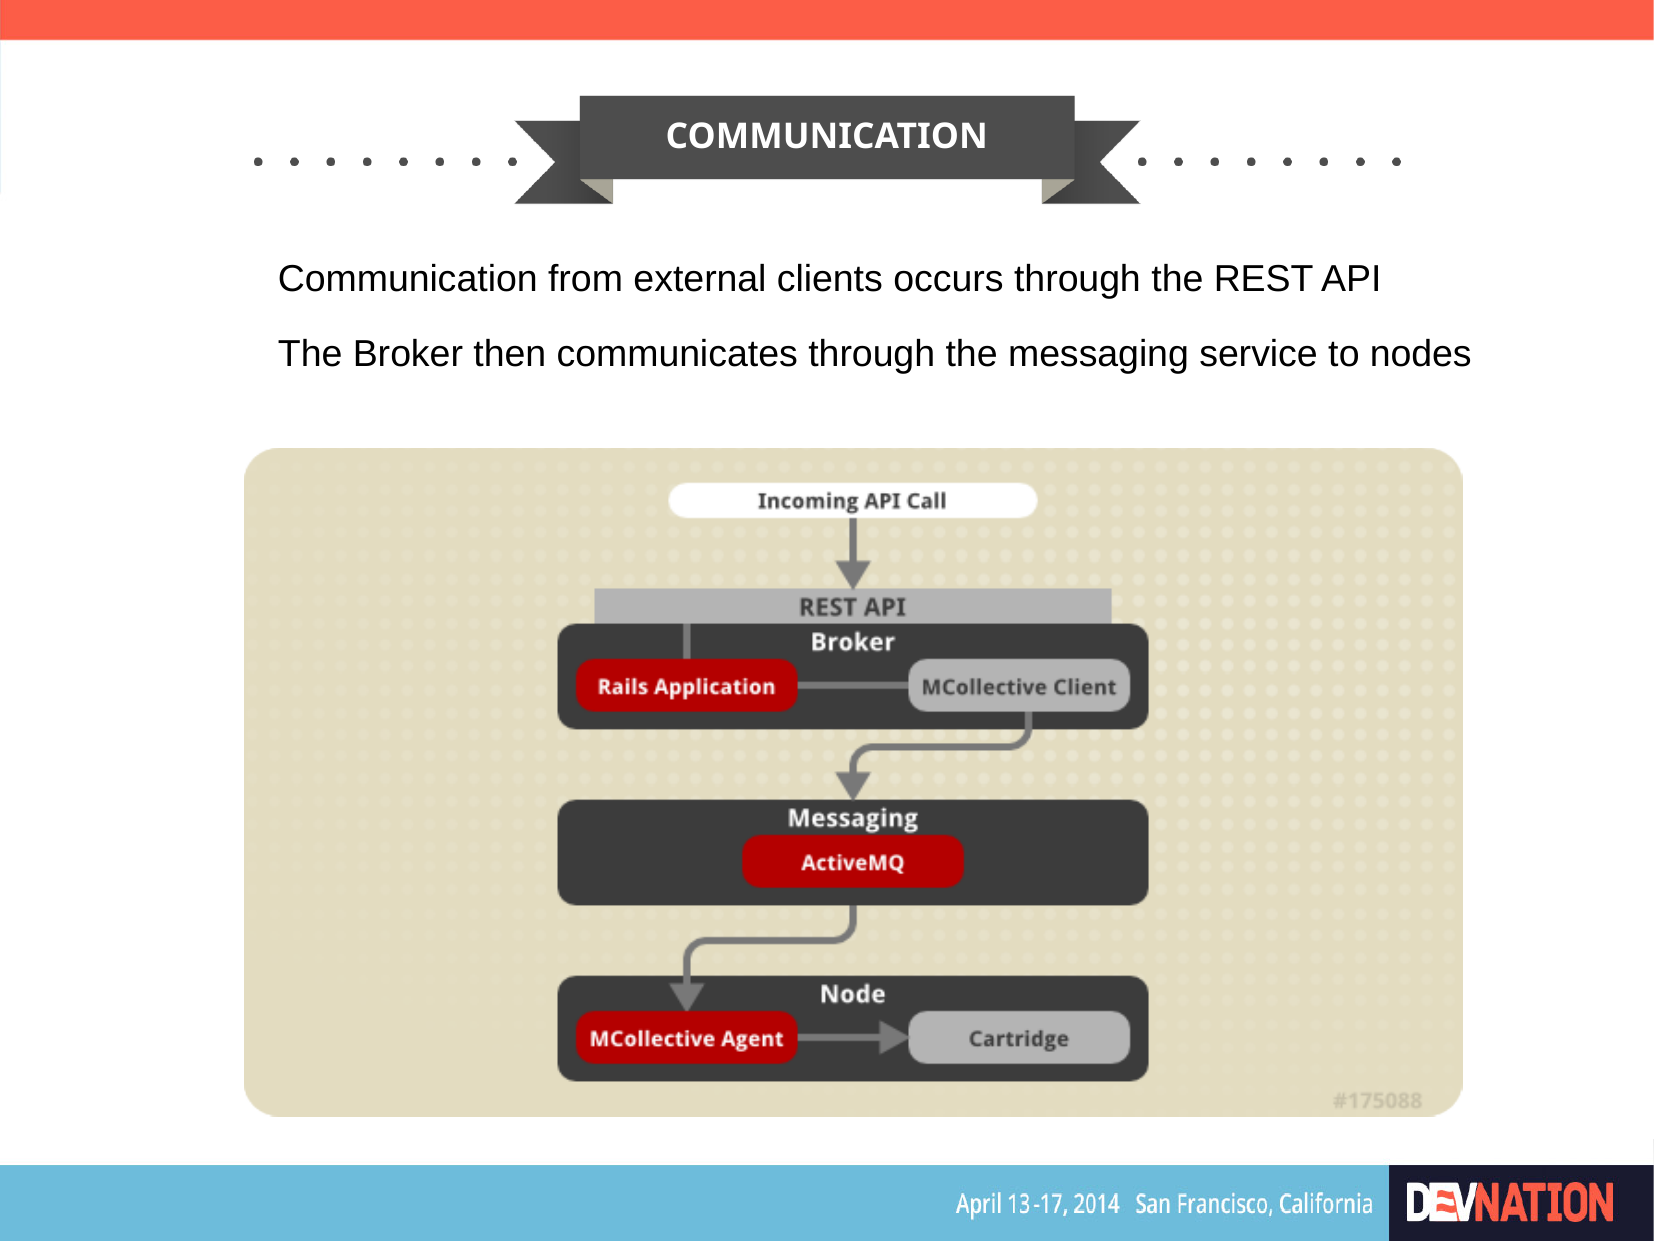

COMMUNICATION
 Communication from external clients occurs through the REST API
 The Broker then communicates through the messaging service to nodes